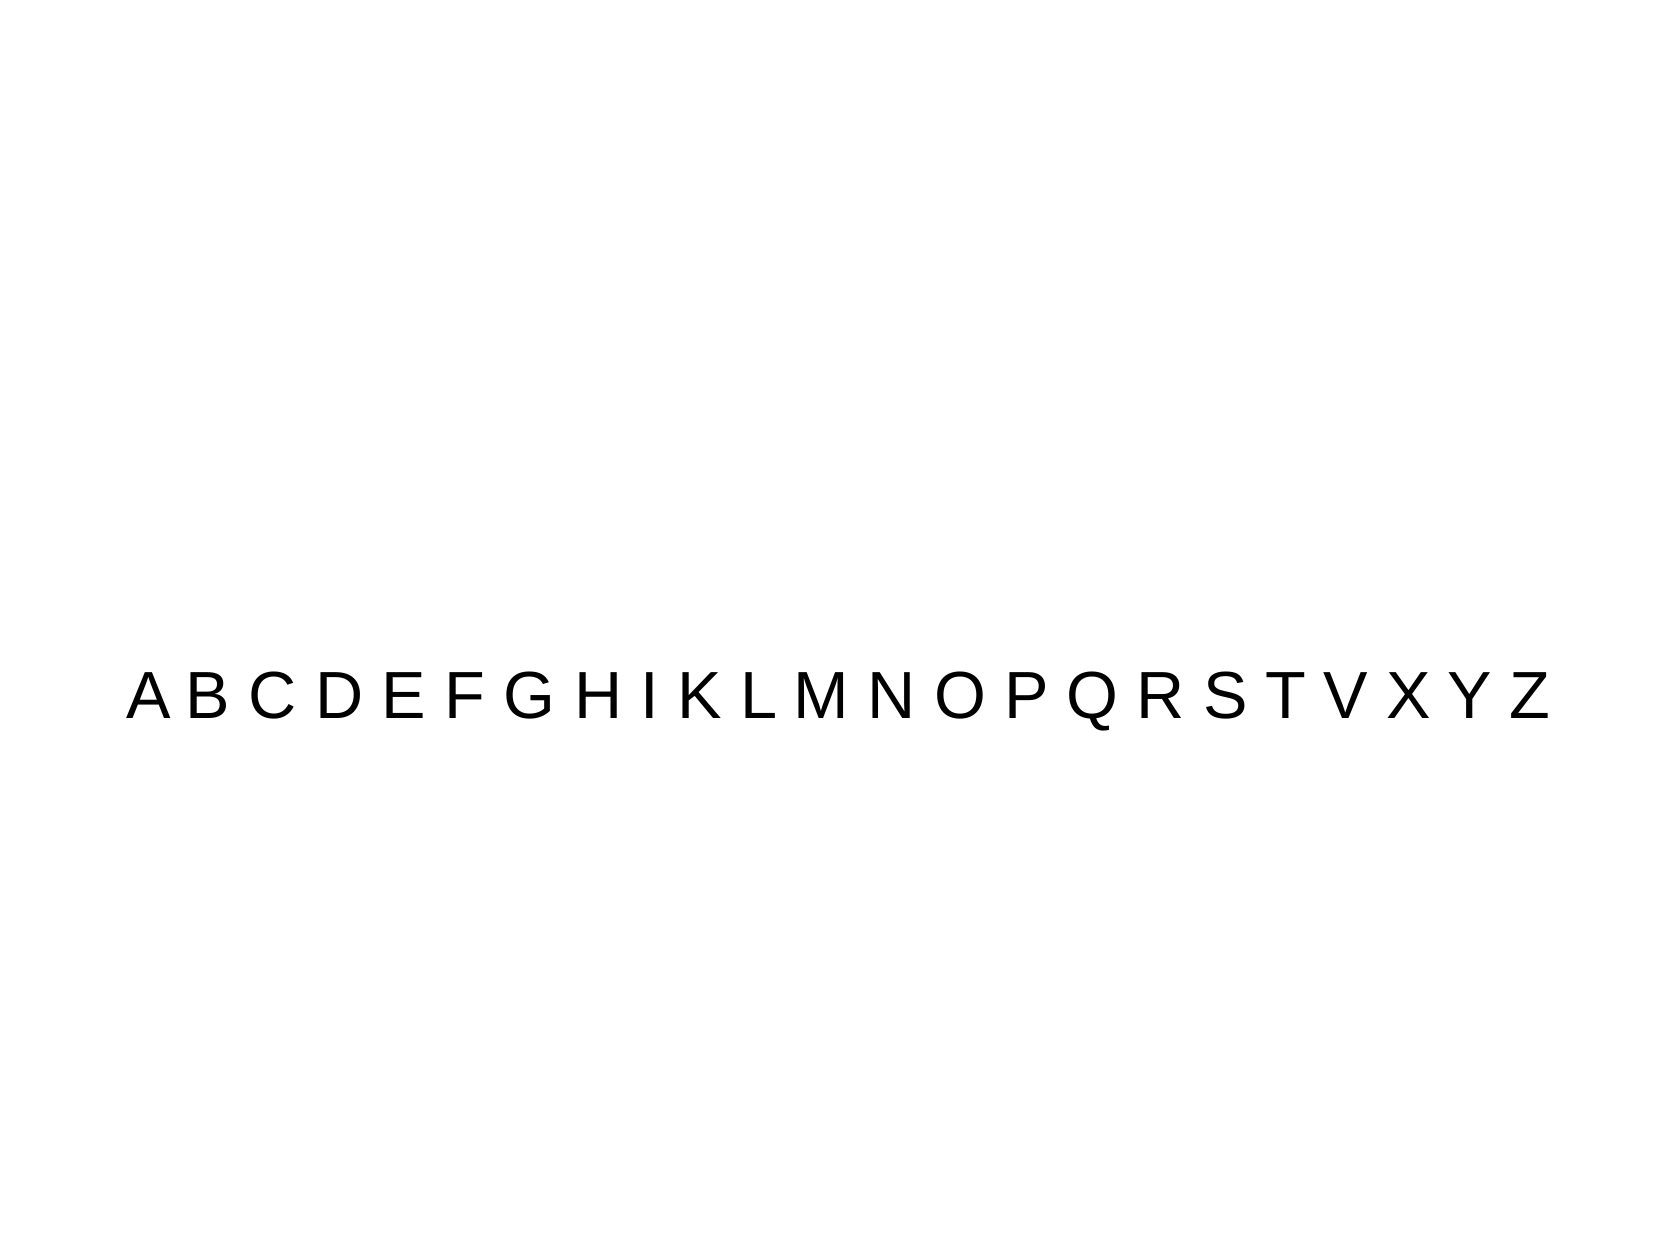

#
A B C D E F G H I K L M N O P Q R S T V X Y Z